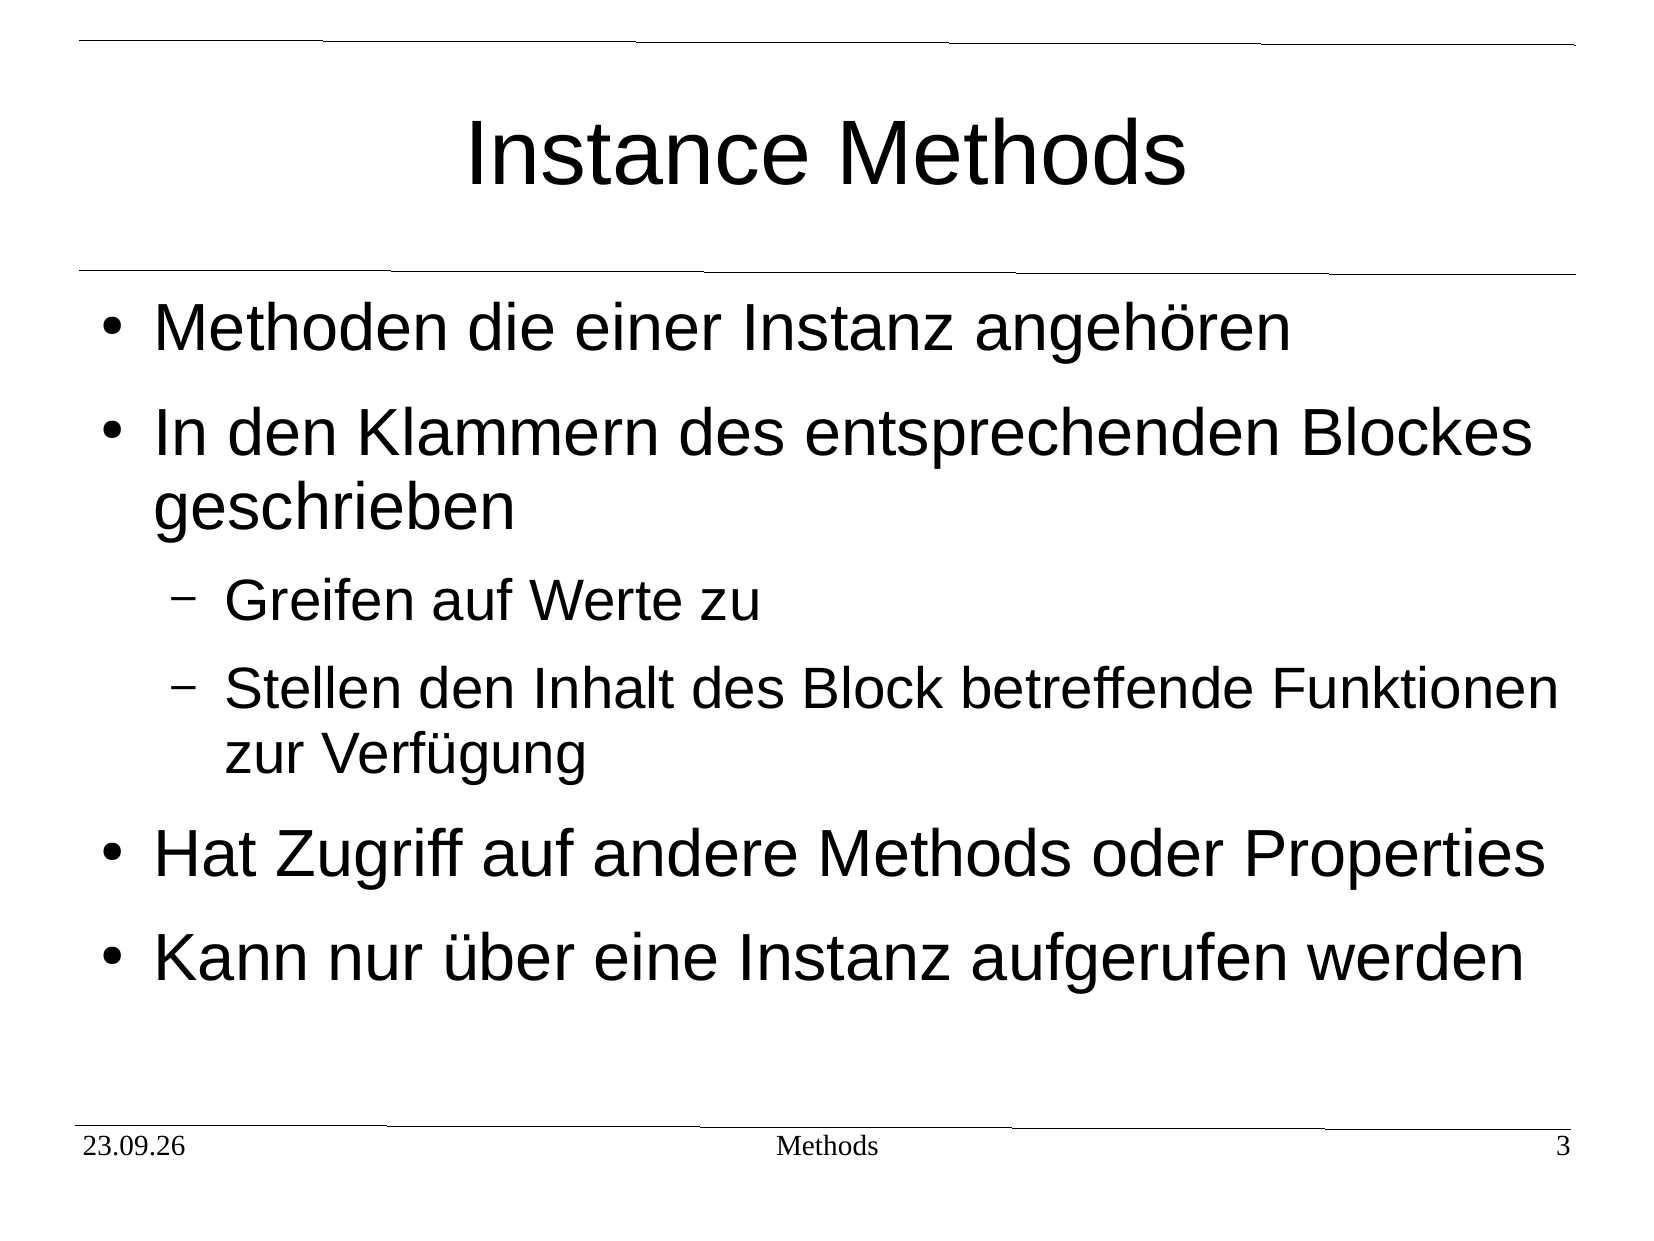

# Instance Methods
Methoden die einer Instanz angehören
In den Klammern des entsprechenden Blockes geschrieben
Greifen auf Werte zu
Stellen den Inhalt des Block betreffende Funktionen zur Verfügung
Hat Zugriff auf andere Methods oder Properties
Kann nur über eine Instanz aufgerufen werden
Methods
3